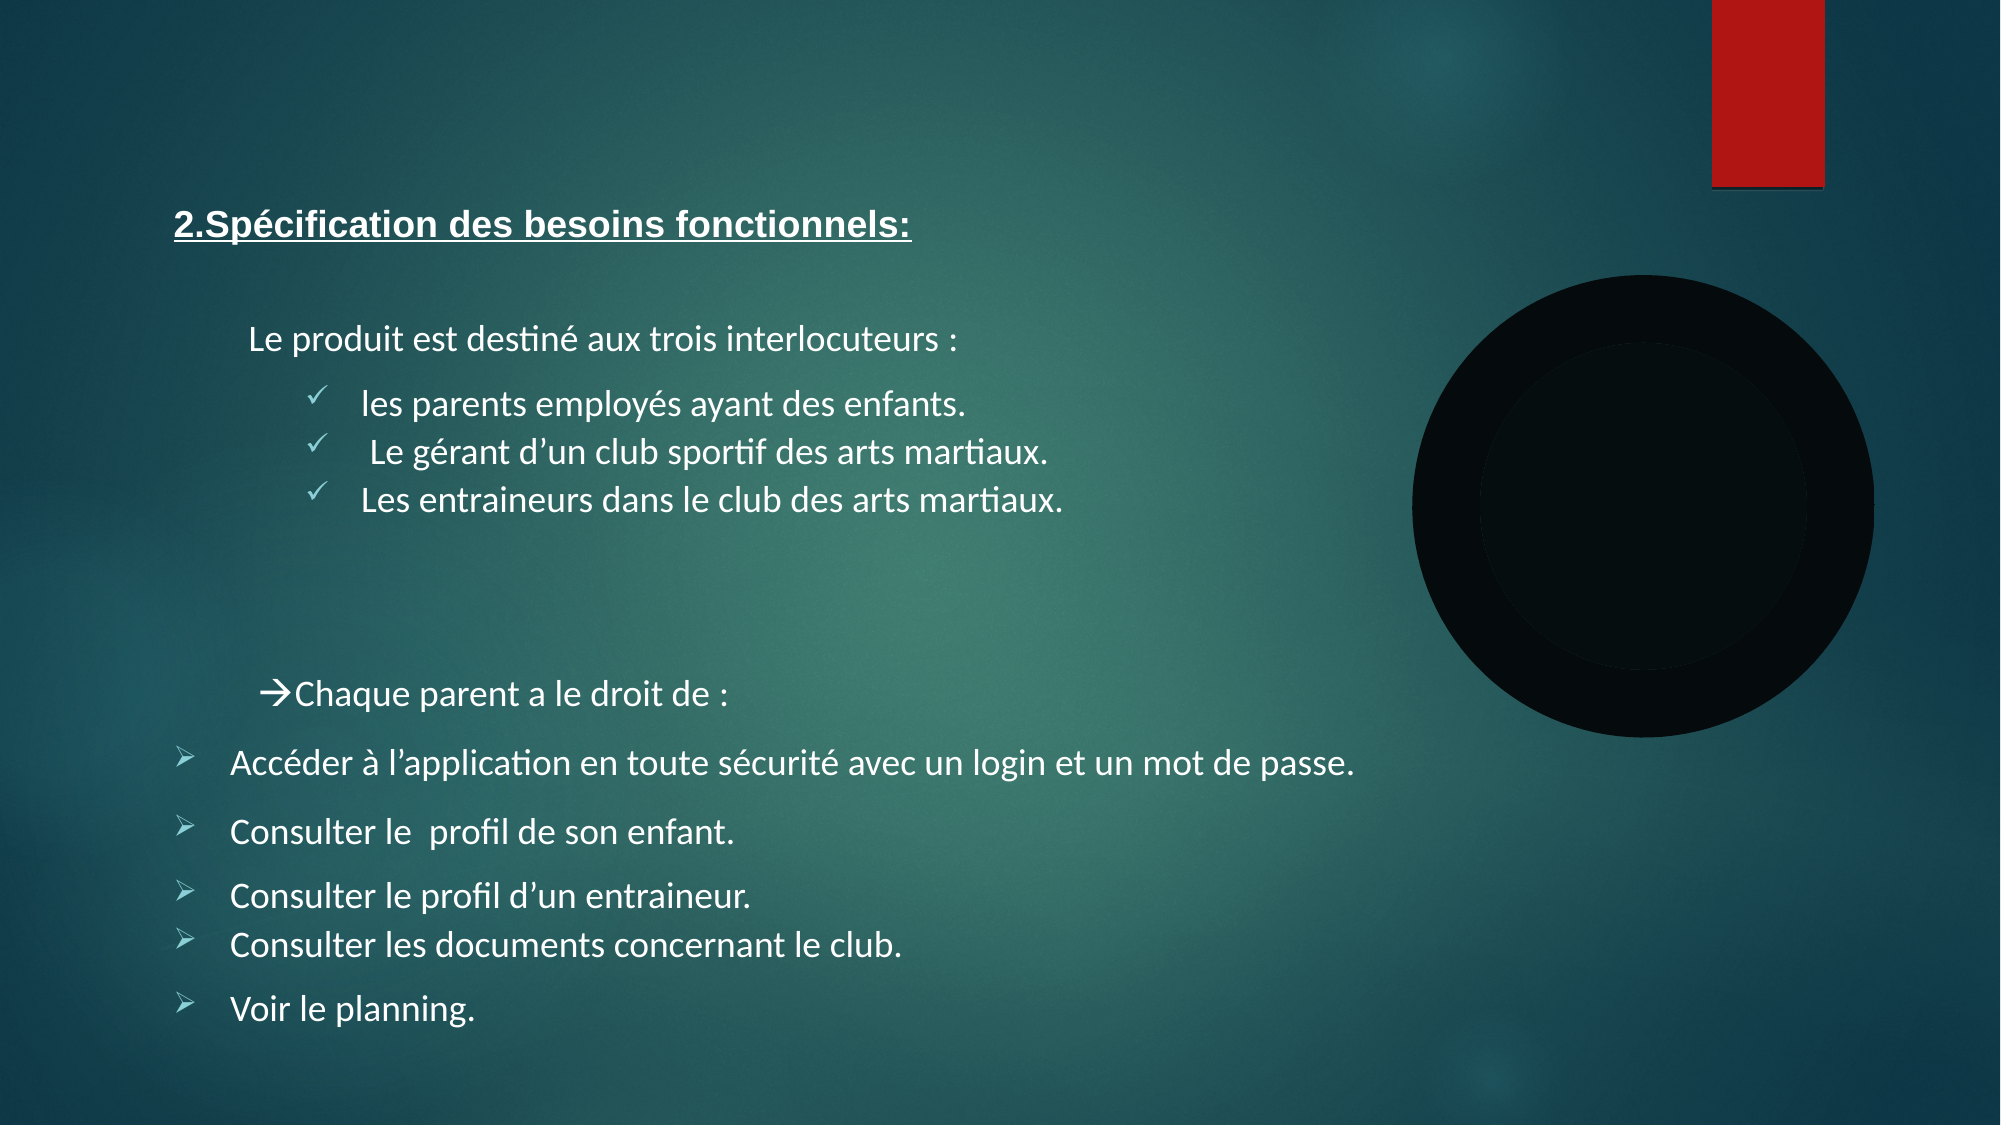

# 2.Spécification des besoins fonctionnels:
	Le produit est destiné aux trois interlocuteurs :
les parents employés ayant des enfants.
 Le gérant d’un club sportif des arts martiaux.
Les entraineurs dans le club des arts martiaux.
	 Chaque parent a le droit de :
Accéder à l’application en toute sécurité avec un login et un mot de passe.
Consulter le profil de son enfant.
Consulter le profil d’un entraineur.
Consulter les documents concernant le club.
Voir le planning.